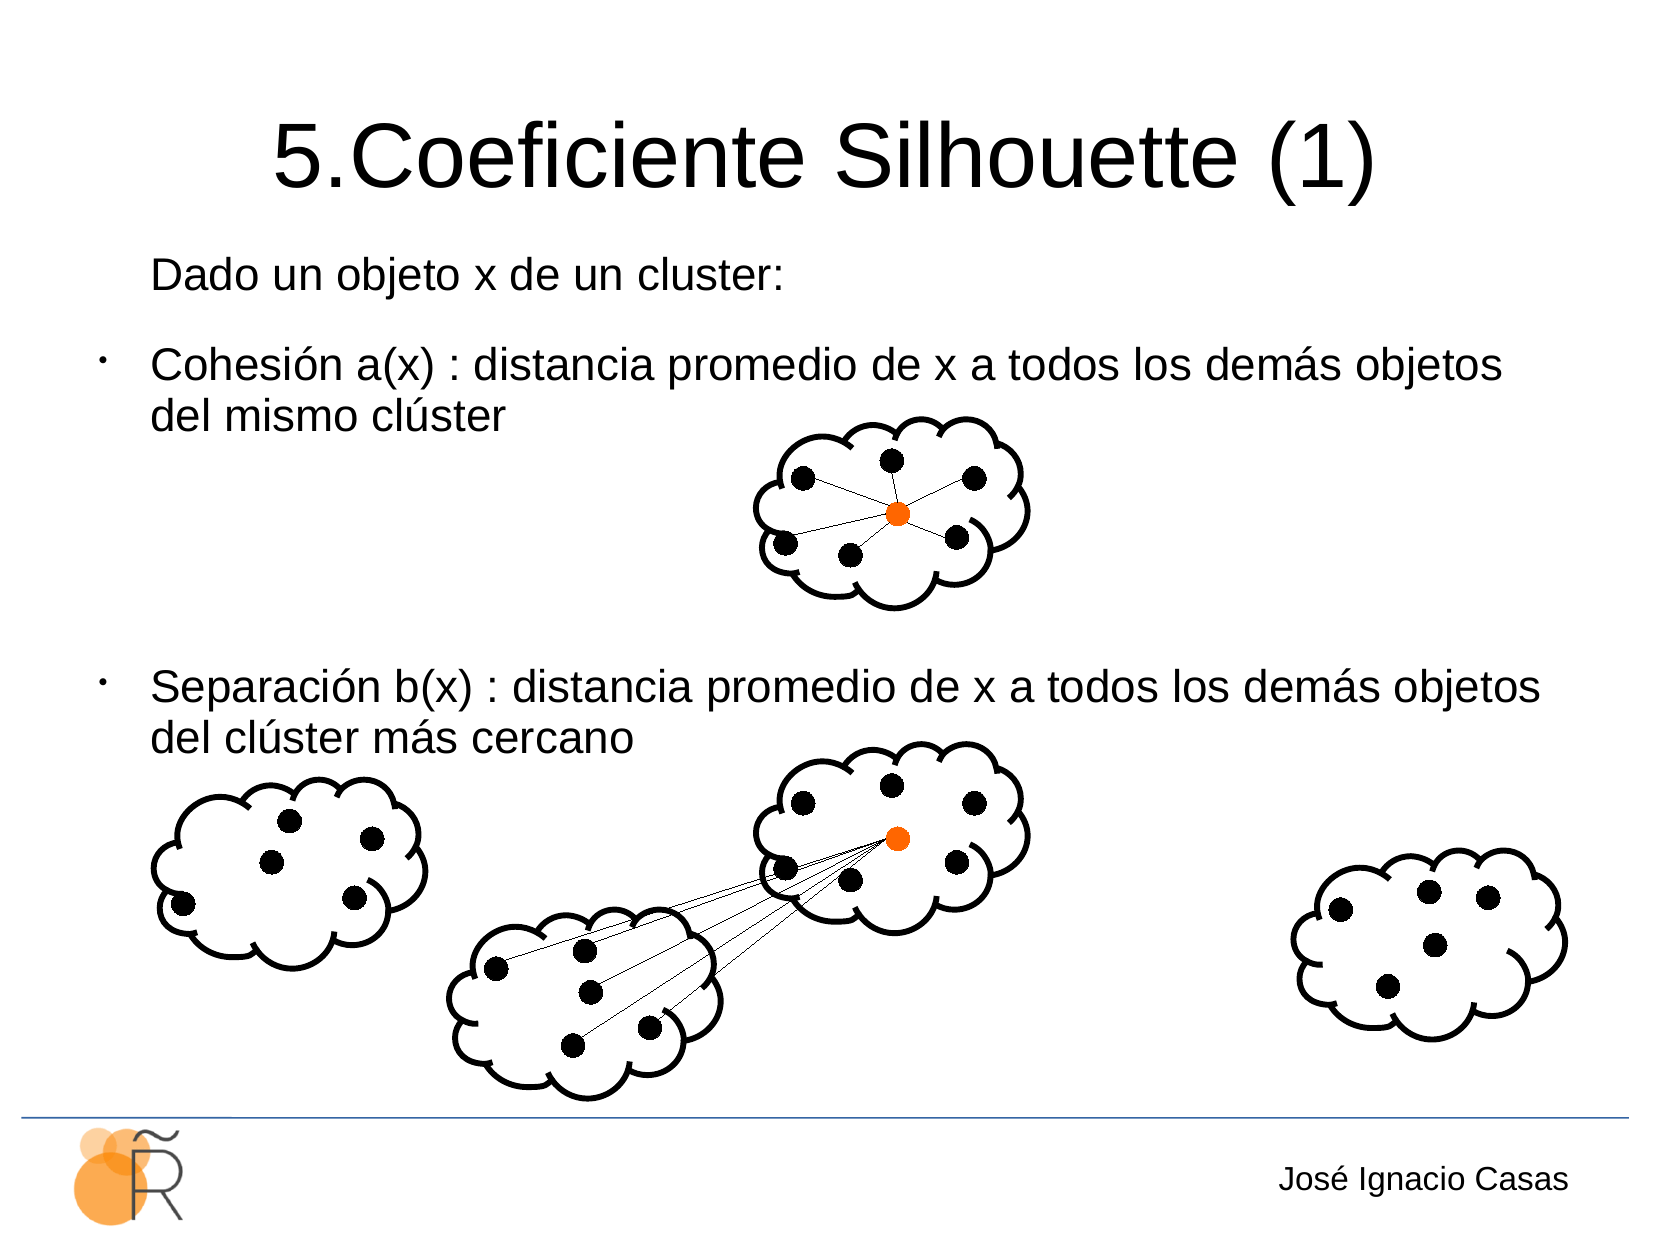

# 5.Coeficiente Silhouette (1)
Dado un objeto x de un cluster:
Cohesión a(x) : distancia promedio de x a todos los demás objetos del mismo clúster
Separación b(x) : distancia promedio de x a todos los demás objetos del clúster más cercano